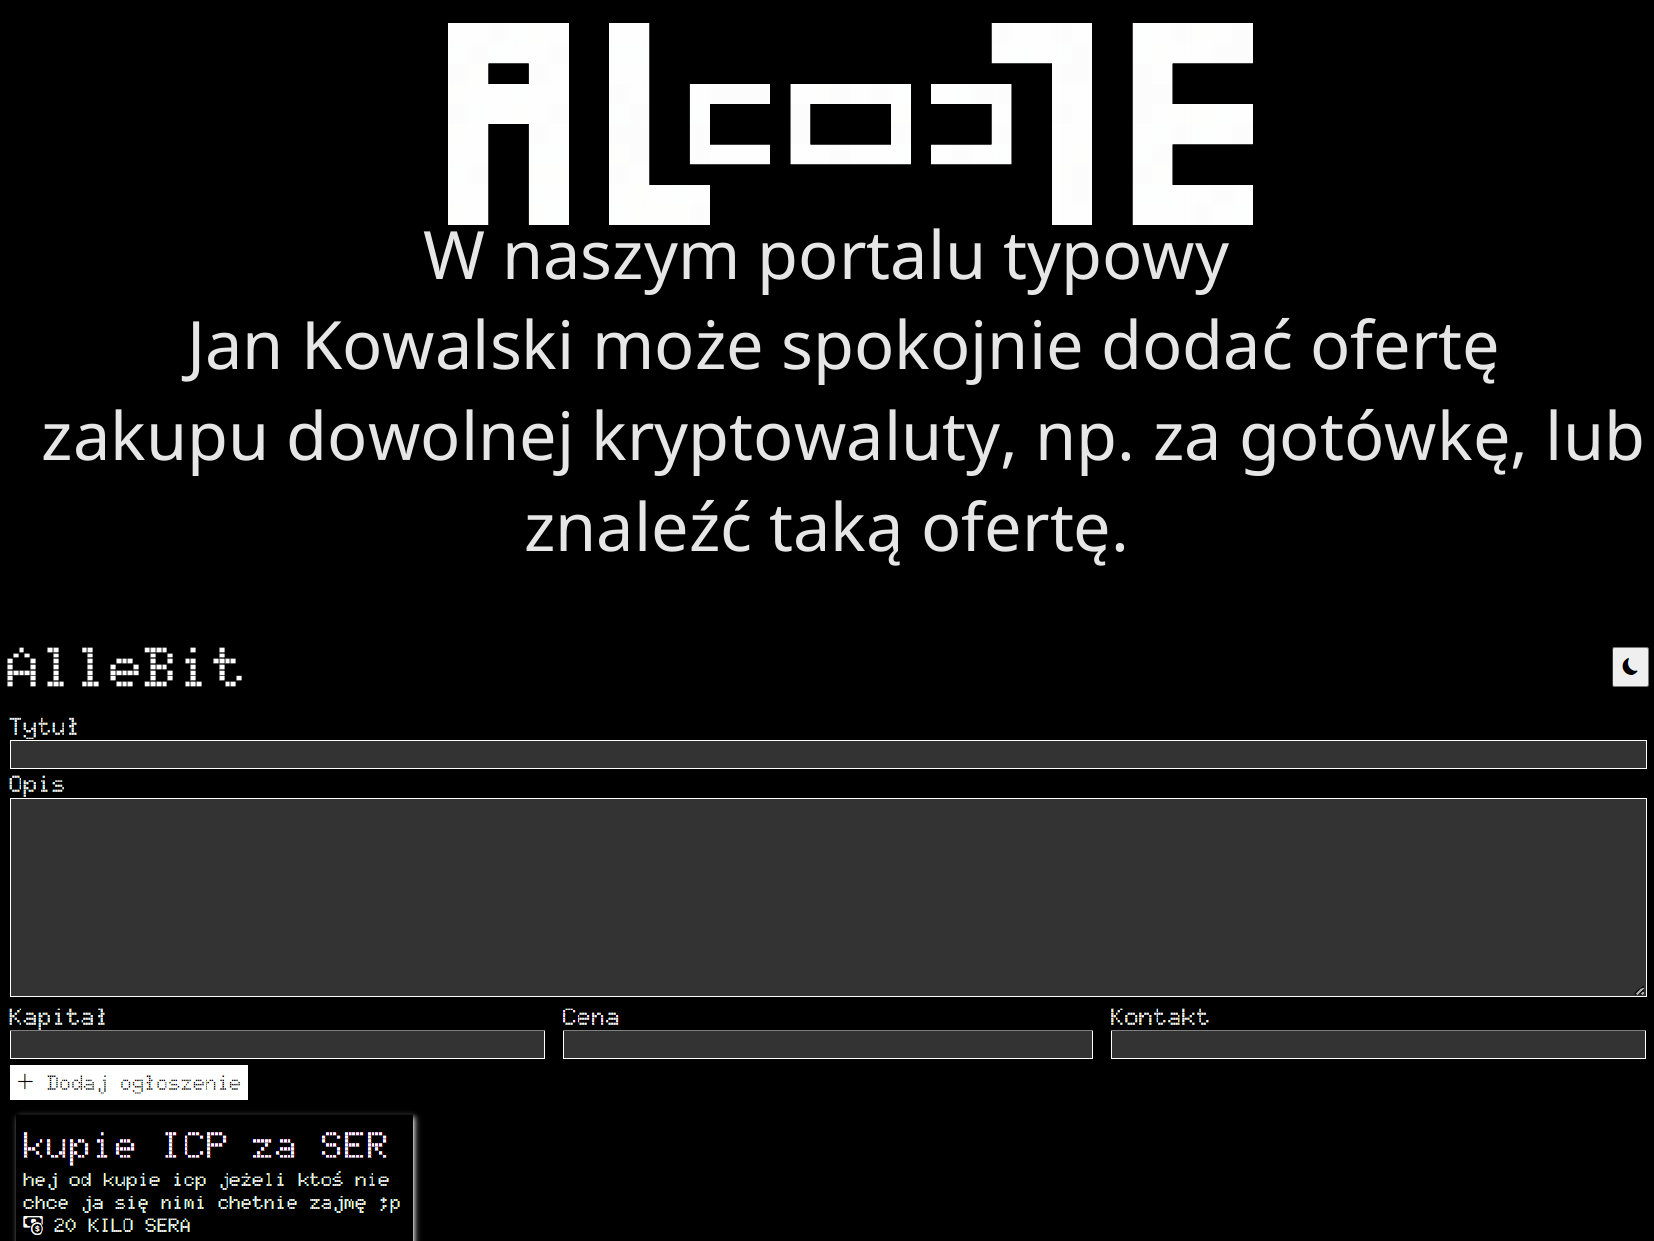

# W naszym portalu typowy Jan Kowalski może spokojnie dodać ofertę zakupu dowolnej kryptowaluty, np. za gotówkę, lub znaleźć taką ofertę.